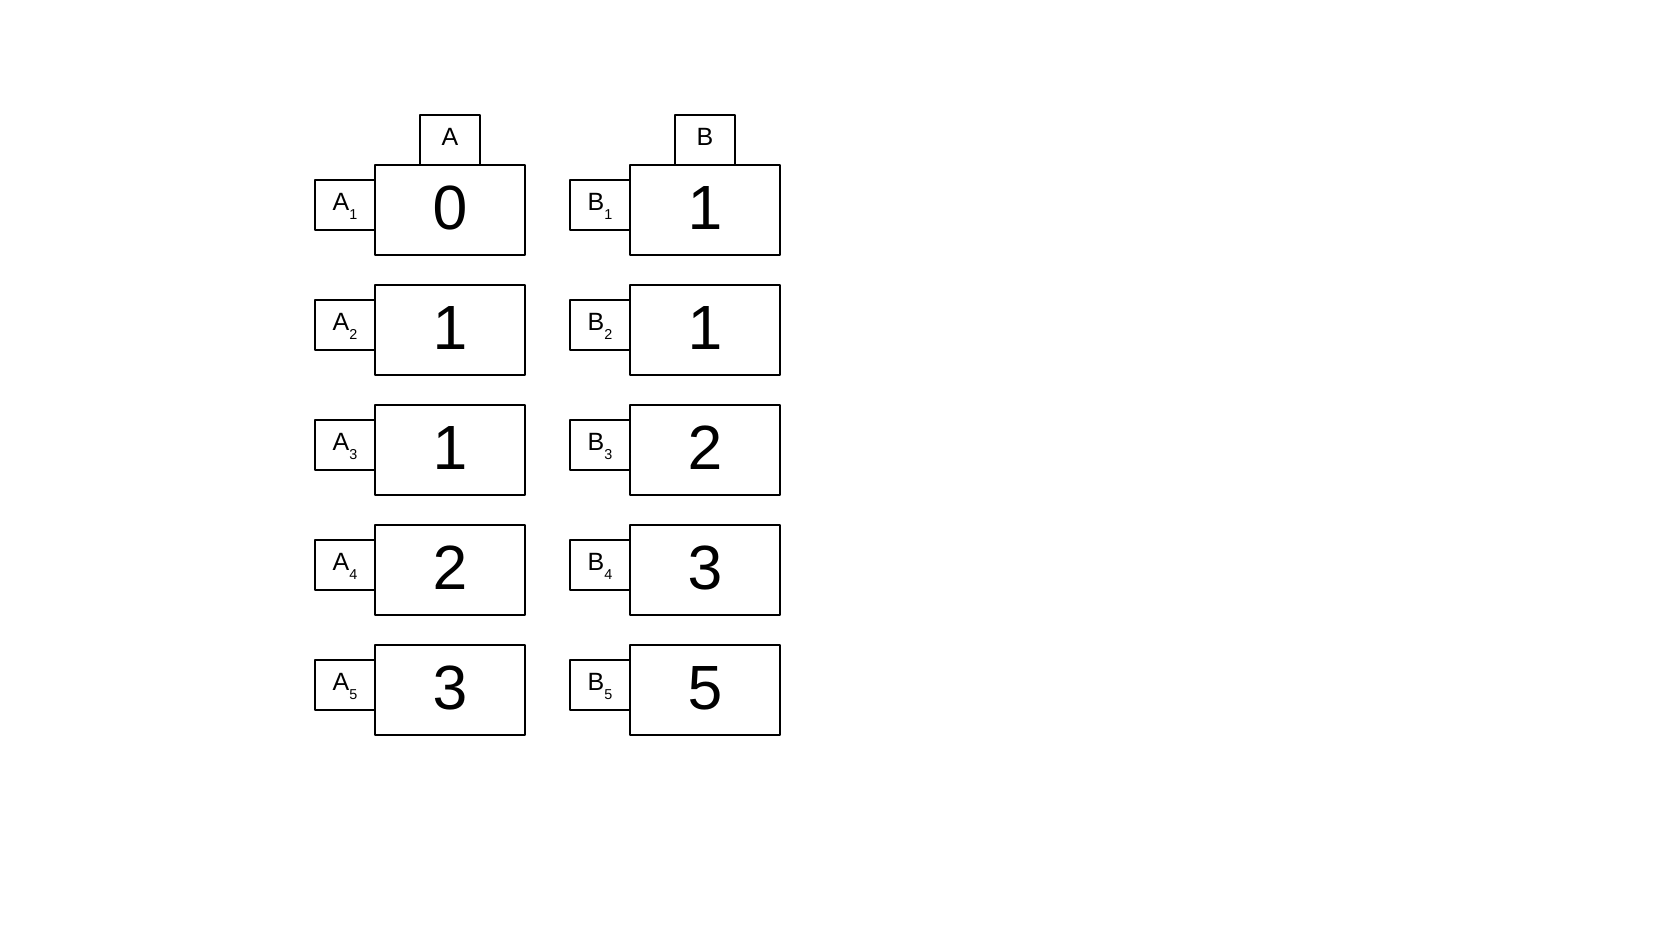

A
B
0
1
A1
B1
1
1
A2
B2
1
2
A3
B3
2
3
A4
B4
3
5
A5
B5